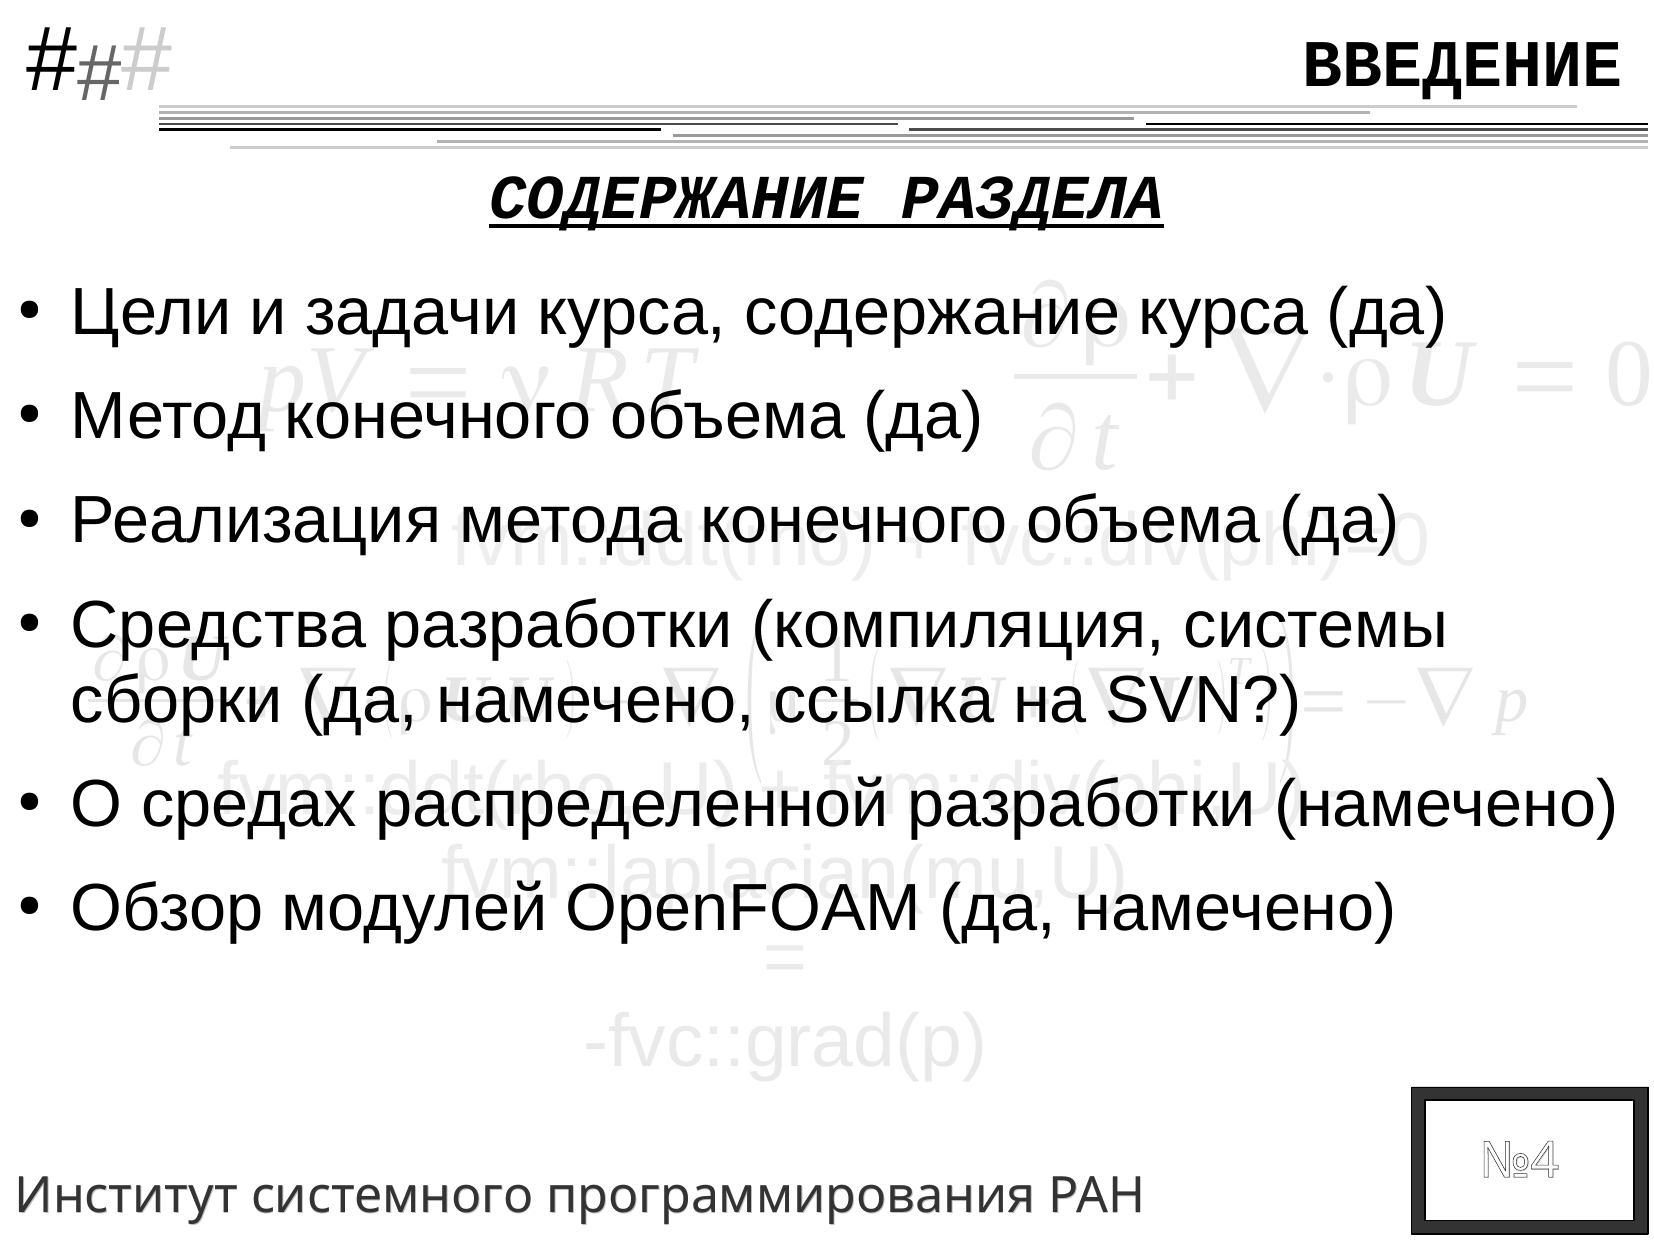

# СОДЕРЖАНИЕ РАЗДЕЛА
Цели и задачи курса, содержание курса (да)
Метод конечного объема (да)
Реализация метода конечного объема (да)
Средства разработки (компиляция, системы сборки (да, намечено, ссылка на SVN?)
О средах распределенной разработки (намечено)
Обзор модулей OpenFOAM (да, намечено)